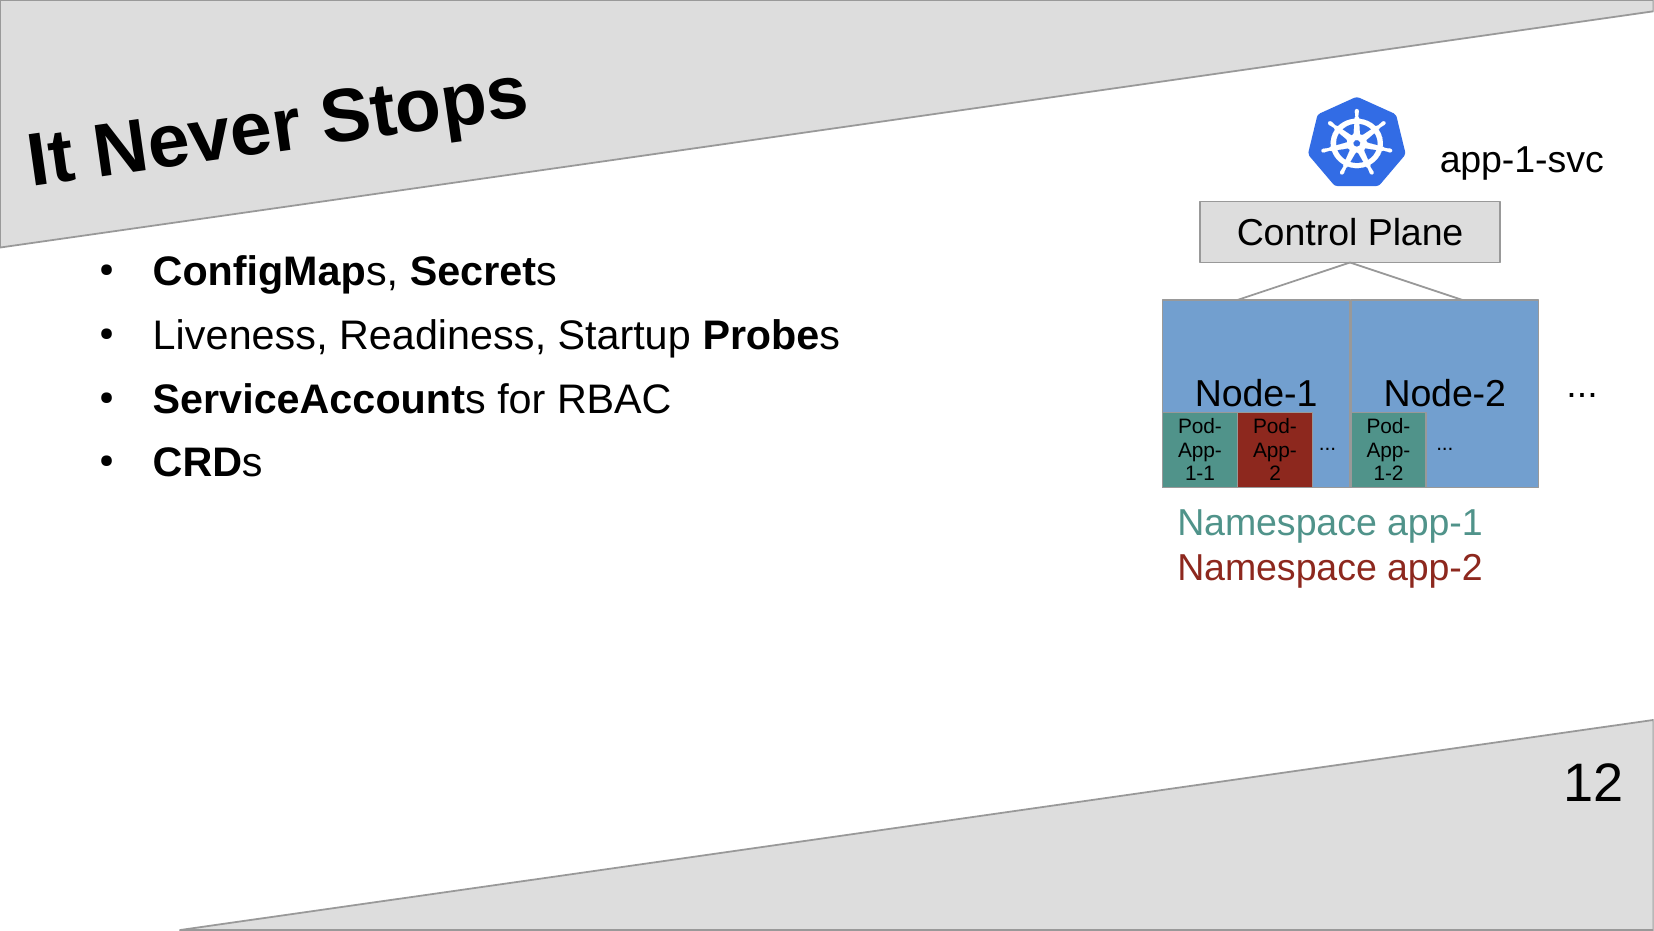

# It Never Stops
app-1-svc
Control Plane
ConfigMaps, Secrets
Liveness, Readiness, Startup Probes
ServiceAccounts for RBAC
CRDs
Node-1
Node-2
...
Pod-App-1-1
Pod-
App-
2
Pod-
App-
1-2
...
...
Namespace app-1
Namespace app-2
12